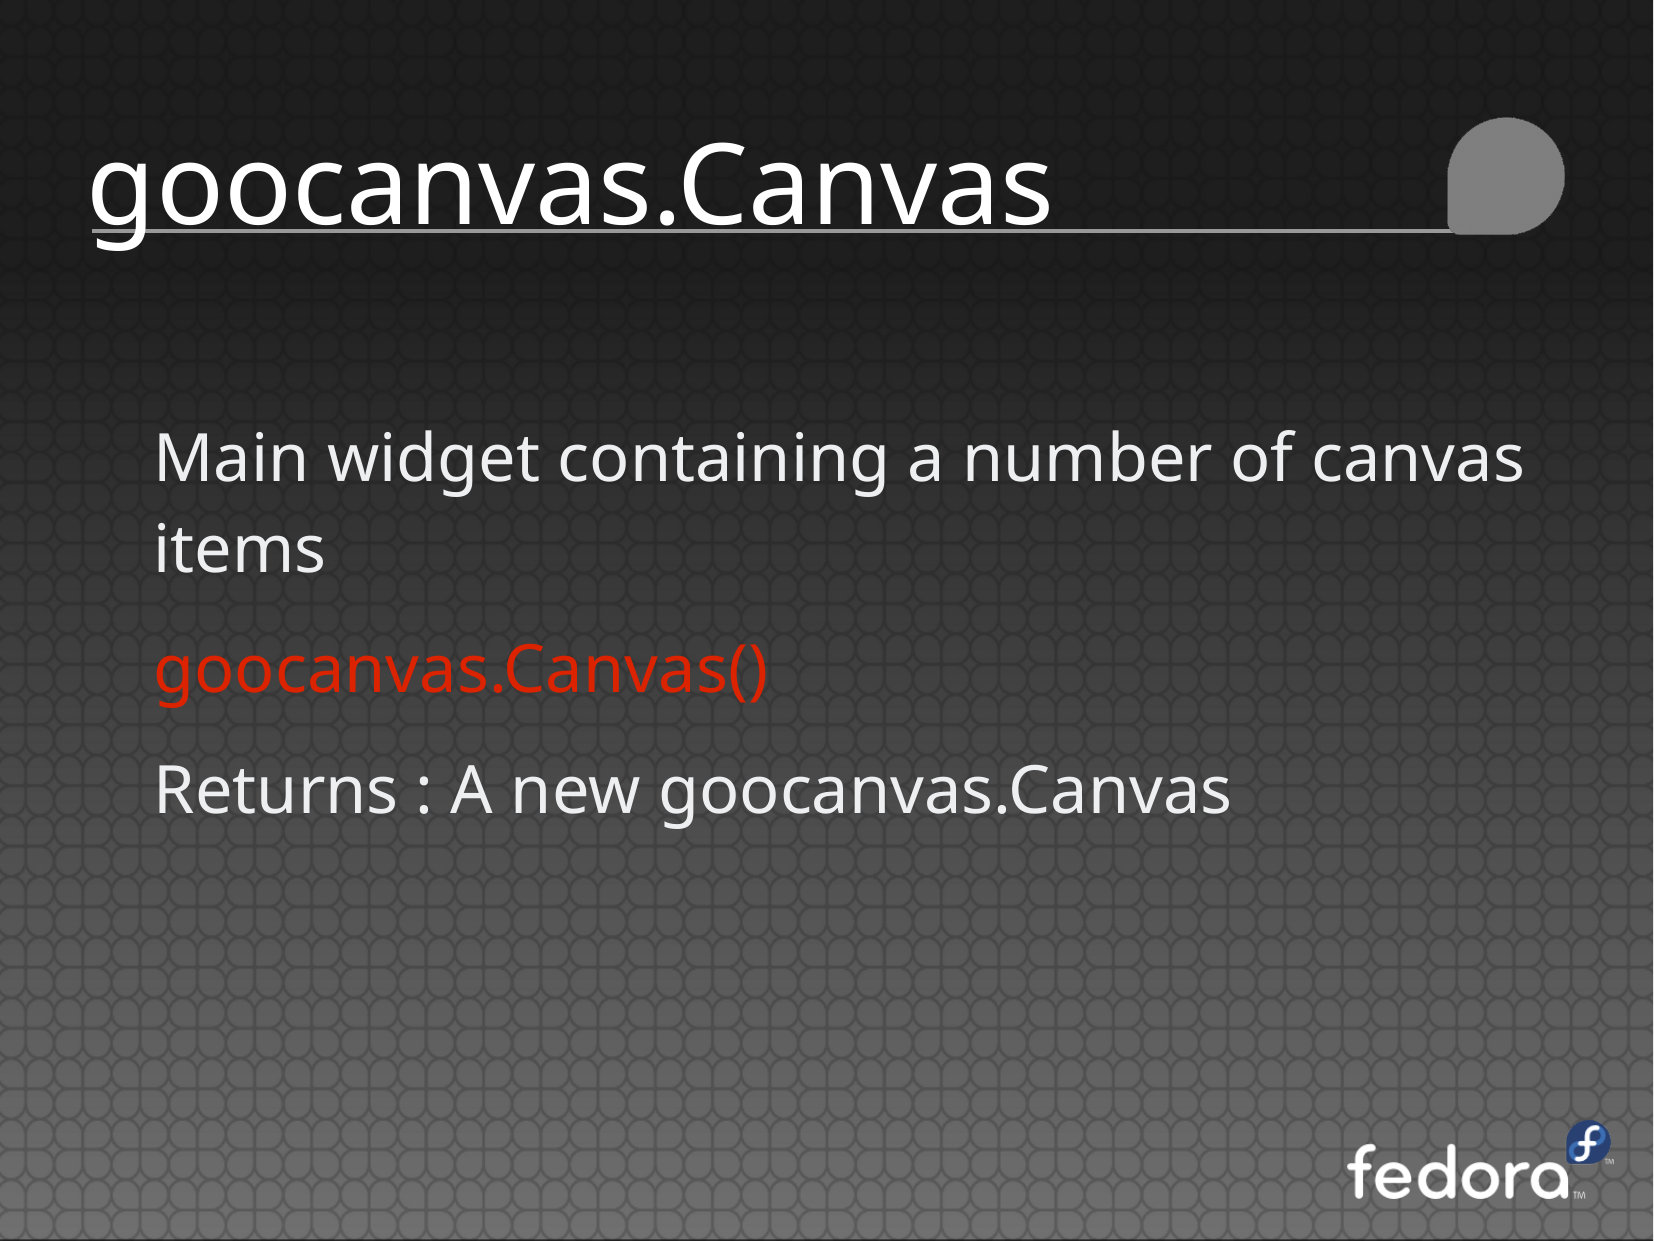

# goocanvas.Canvas
Main widget containing a number of canvas items
goocanvas.Canvas()
Returns : A new goocanvas.Canvas